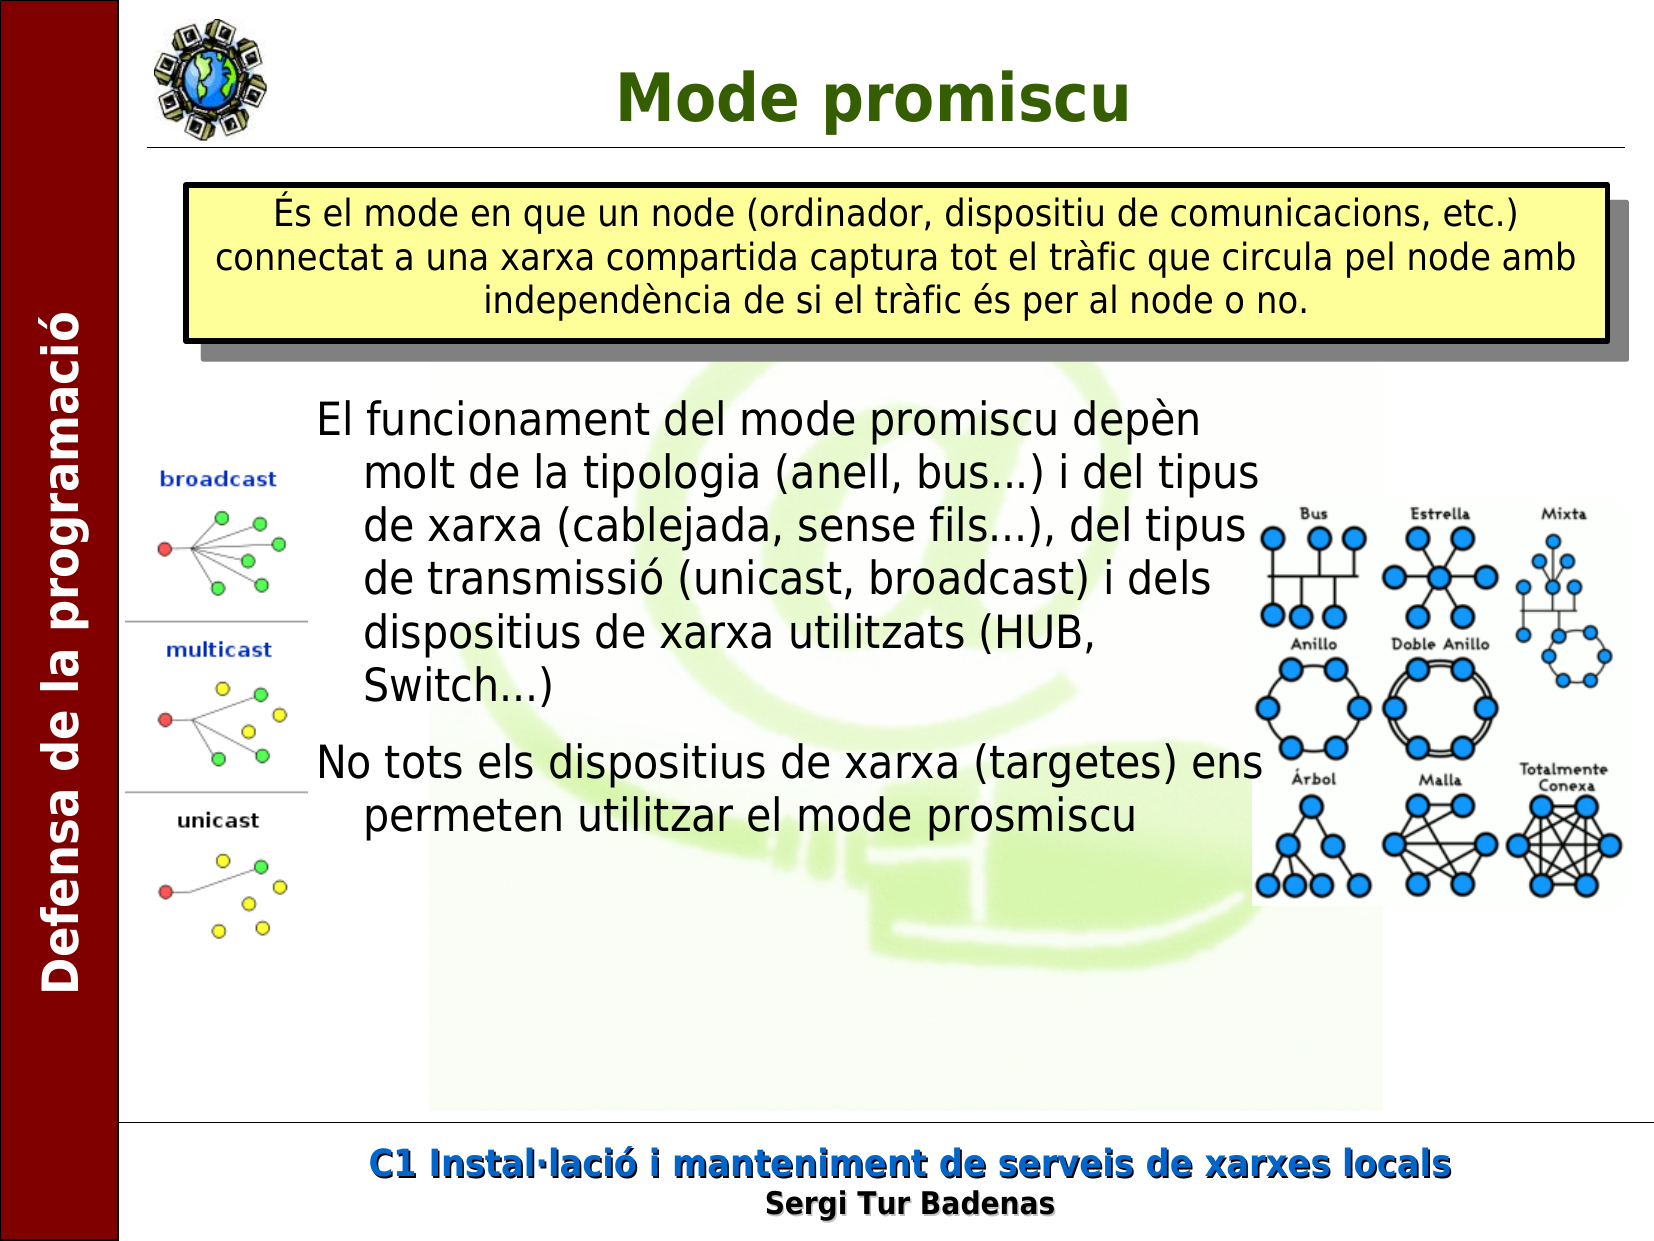

# Mode promiscu
És el mode en que un node (ordinador, dispositiu de comunicacions, etc.) connectat a una xarxa compartida captura tot el tràfic que circula pel node amb independència de si el tràfic és per al node o no.
El funcionament del mode promiscu depèn molt de la tipologia (anell, bus...) i del tipus de xarxa (cablejada, sense fils...), del tipus de transmissió (unicast, broadcast) i dels dispositius de xarxa utilitzats (HUB, Switch...)
No tots els dispositius de xarxa (targetes) ens permeten utilitzar el mode prosmiscu